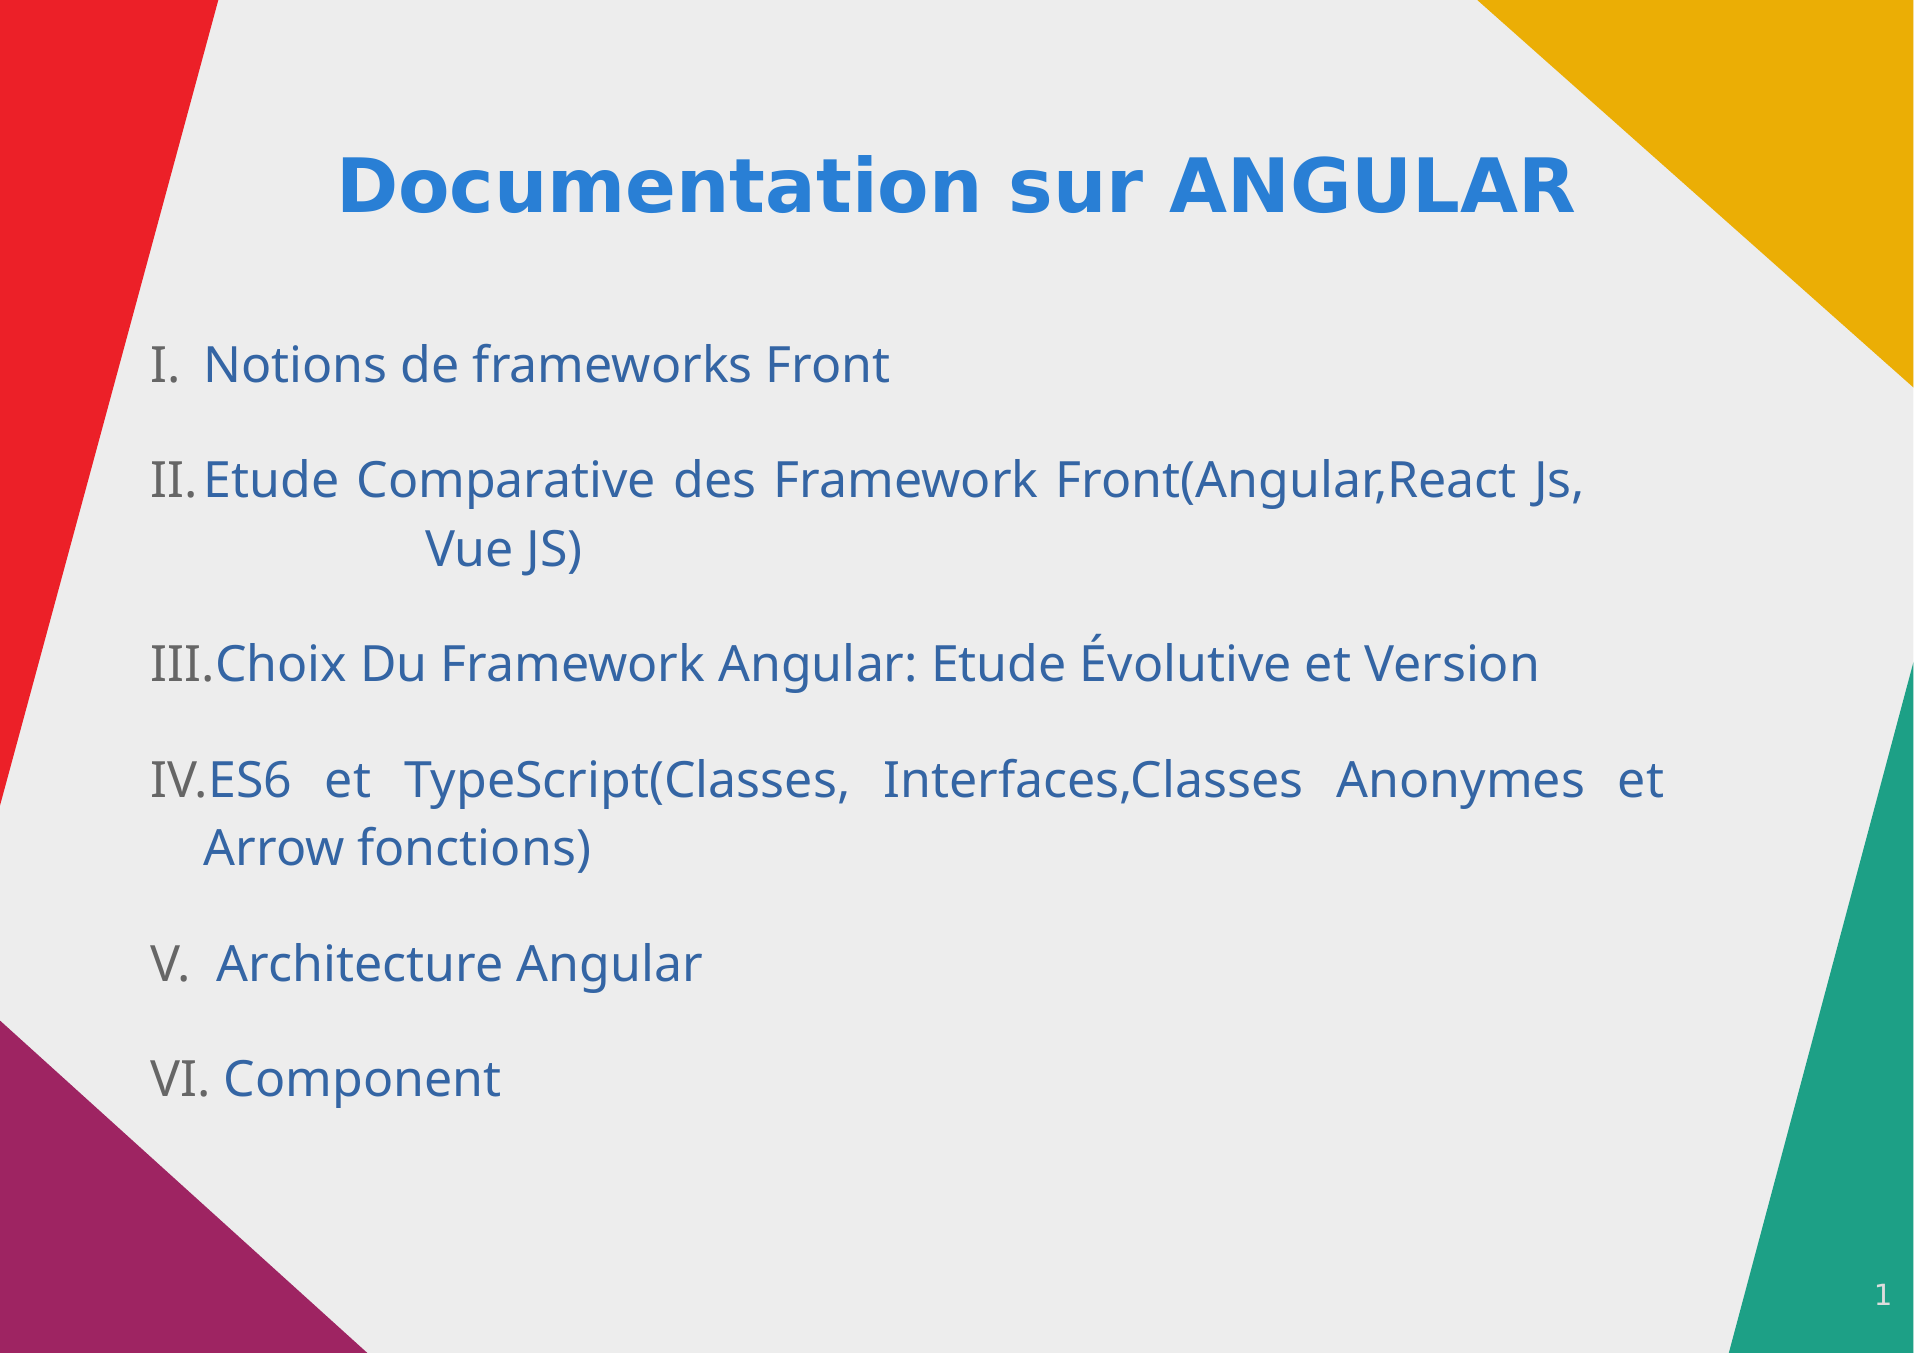

# Documentation sur ANGULAR
Notions de frameworks Front
Etude Comparative des Framework Front(Angular,React Js, 						Vue JS)
Choix Du Framework Angular: Etude Évolutive et Version
ES6 et TypeScript(Classes, Interfaces,Classes Anonymes et		Arrow fonctions)
 Architecture Angular
 Component
1